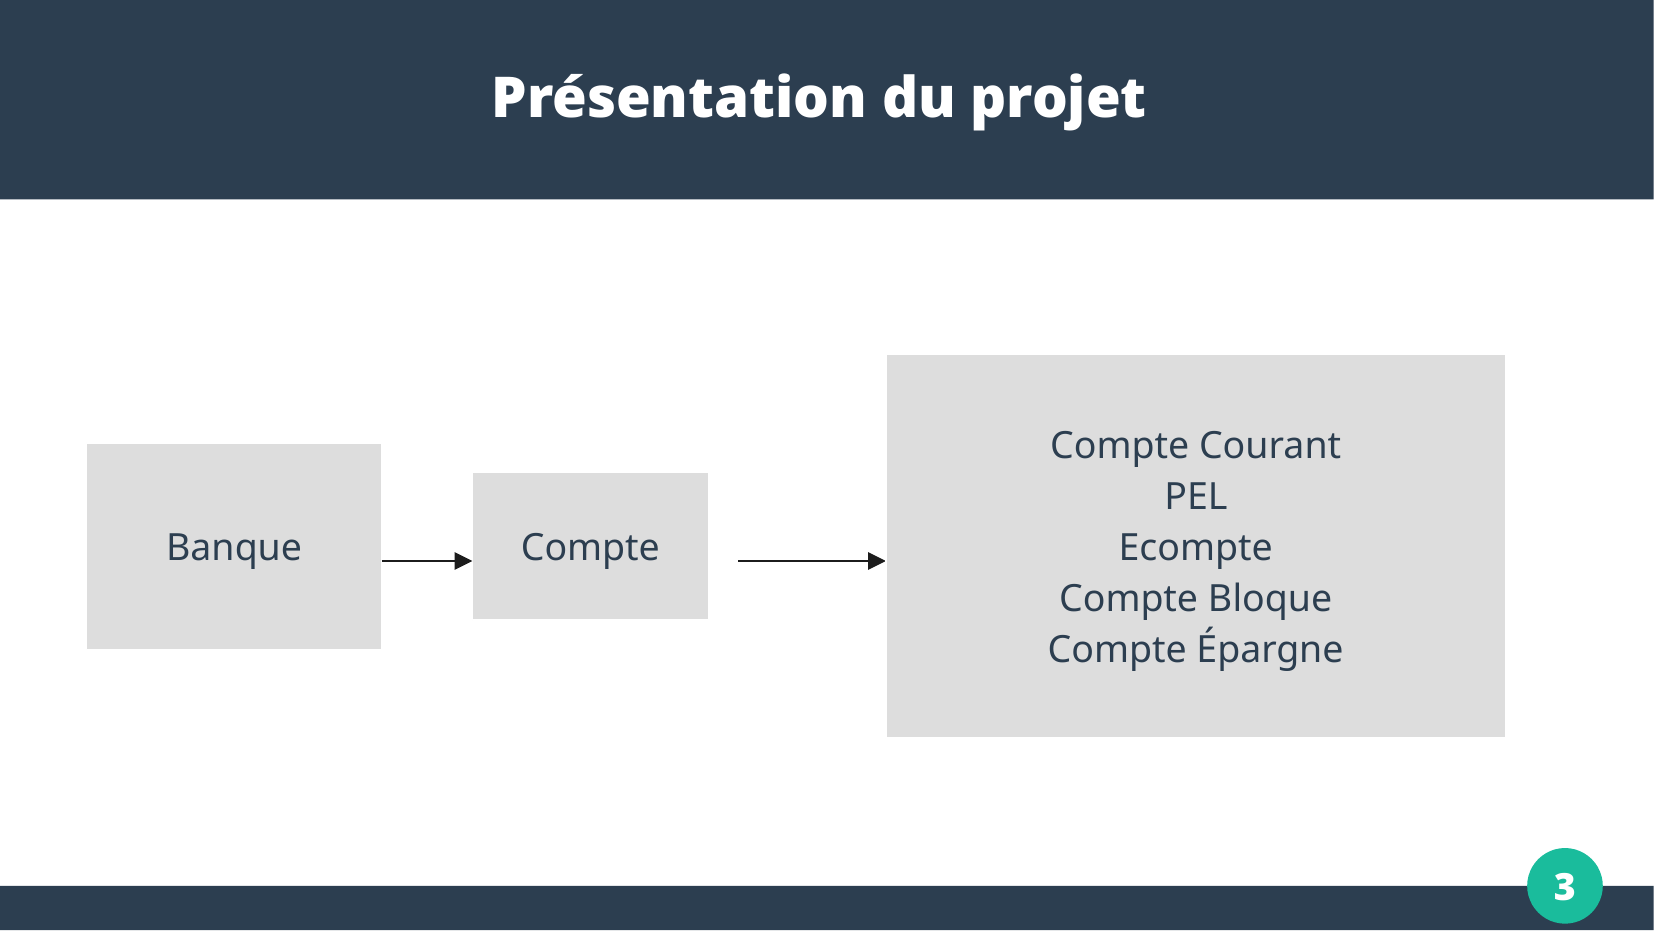

# Présentation du projet
Compte Courant
PEL
Ecompte
Compte Bloque
Compte Épargne
Banque
Compte